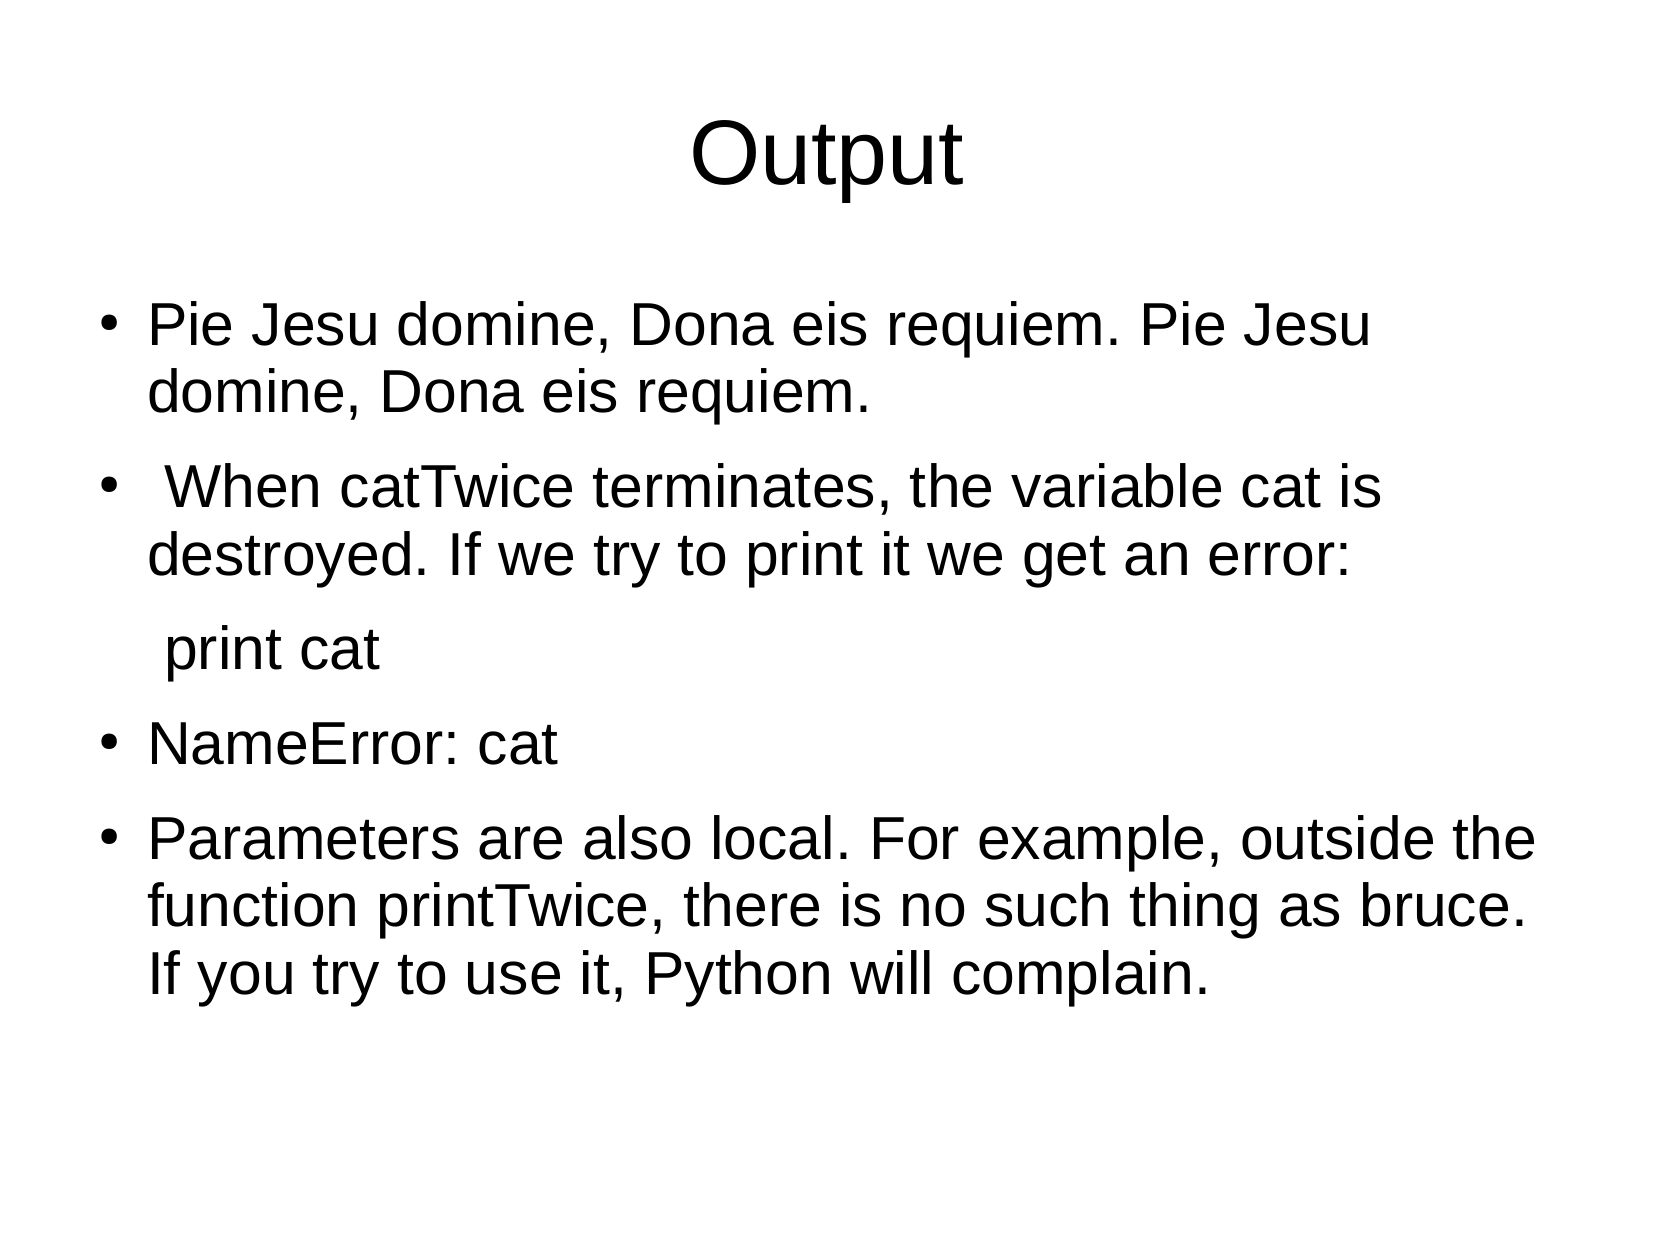

# Output
Pie Jesu domine, Dona eis requiem. Pie Jesu domine, Dona eis requiem.
 When catTwice terminates, the variable cat is destroyed. If we try to print it we get an error:
 print cat
NameError: cat
Parameters are also local. For example, outside the function printTwice, there is no such thing as bruce. If you try to use it, Python will complain.